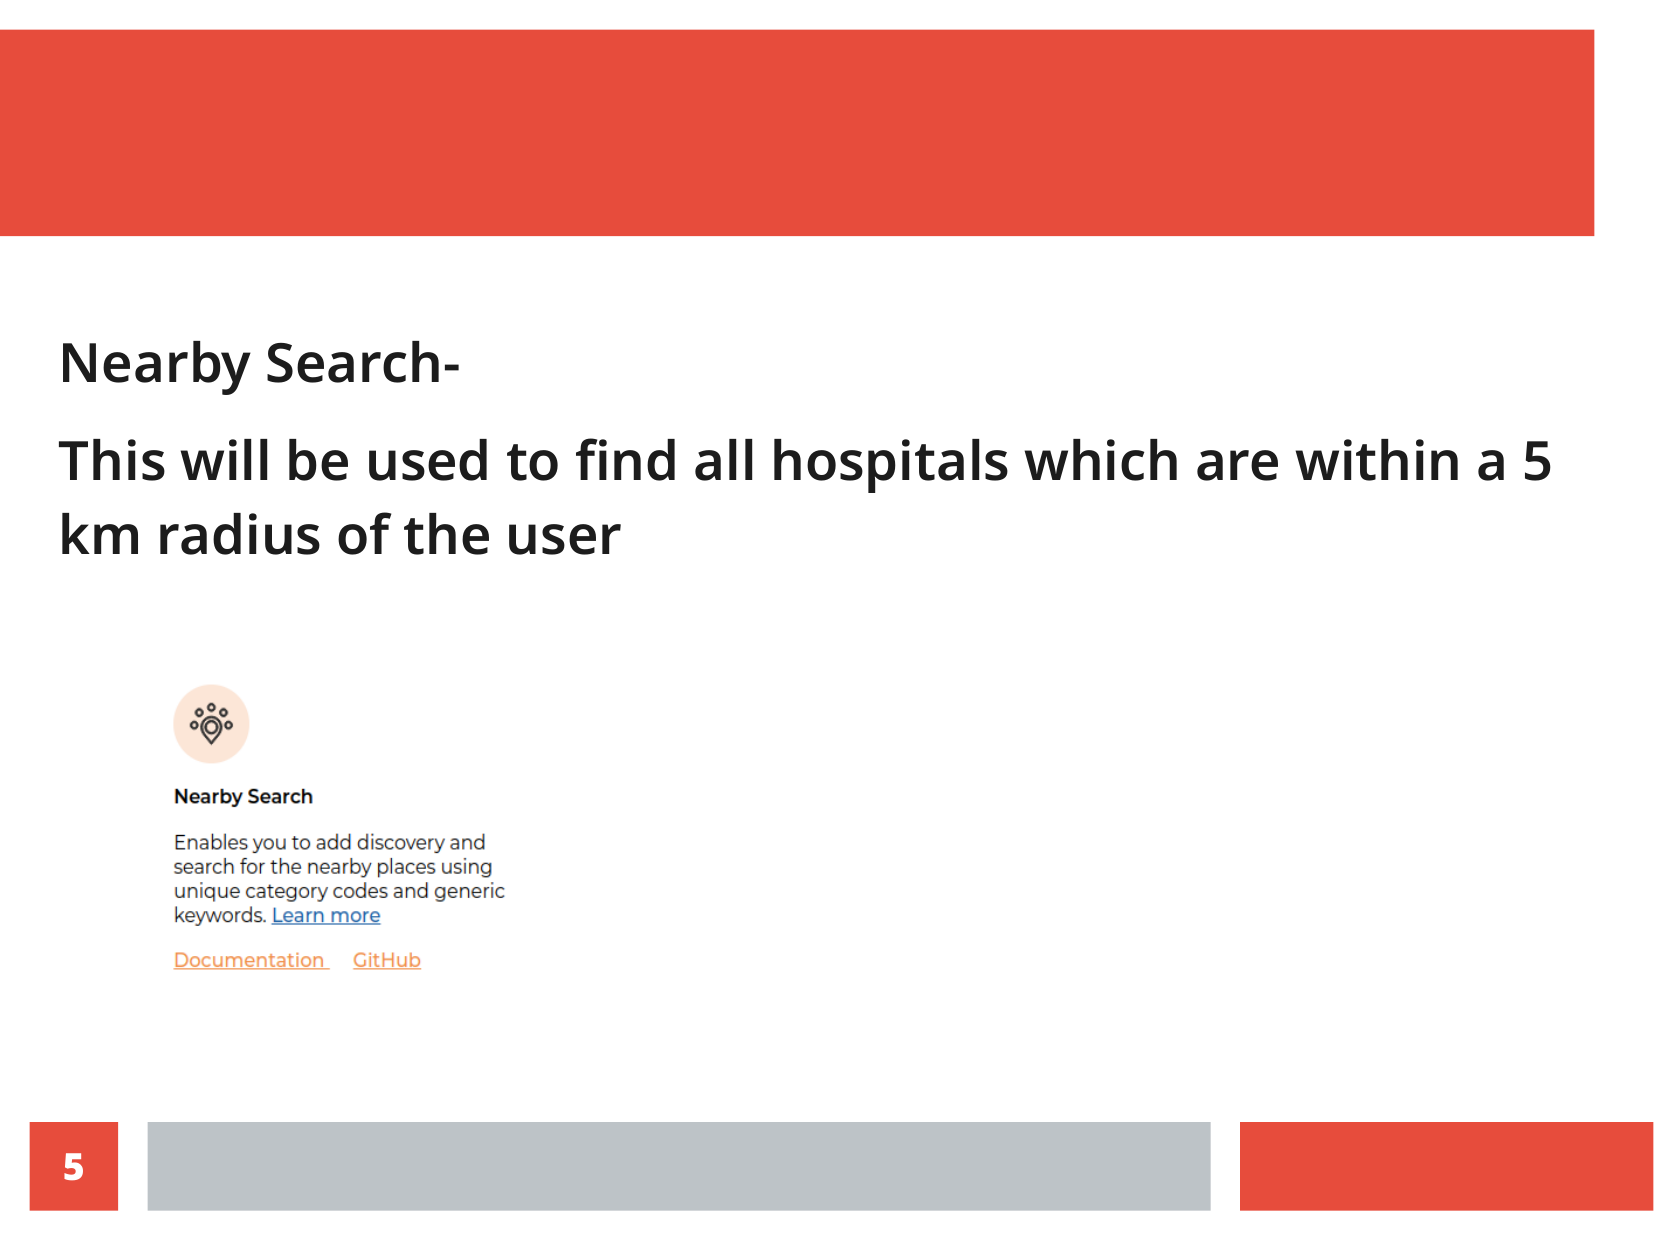

#
Nearby Search-
This will be used to find all hospitals which are within a 5 km radius of the user
5